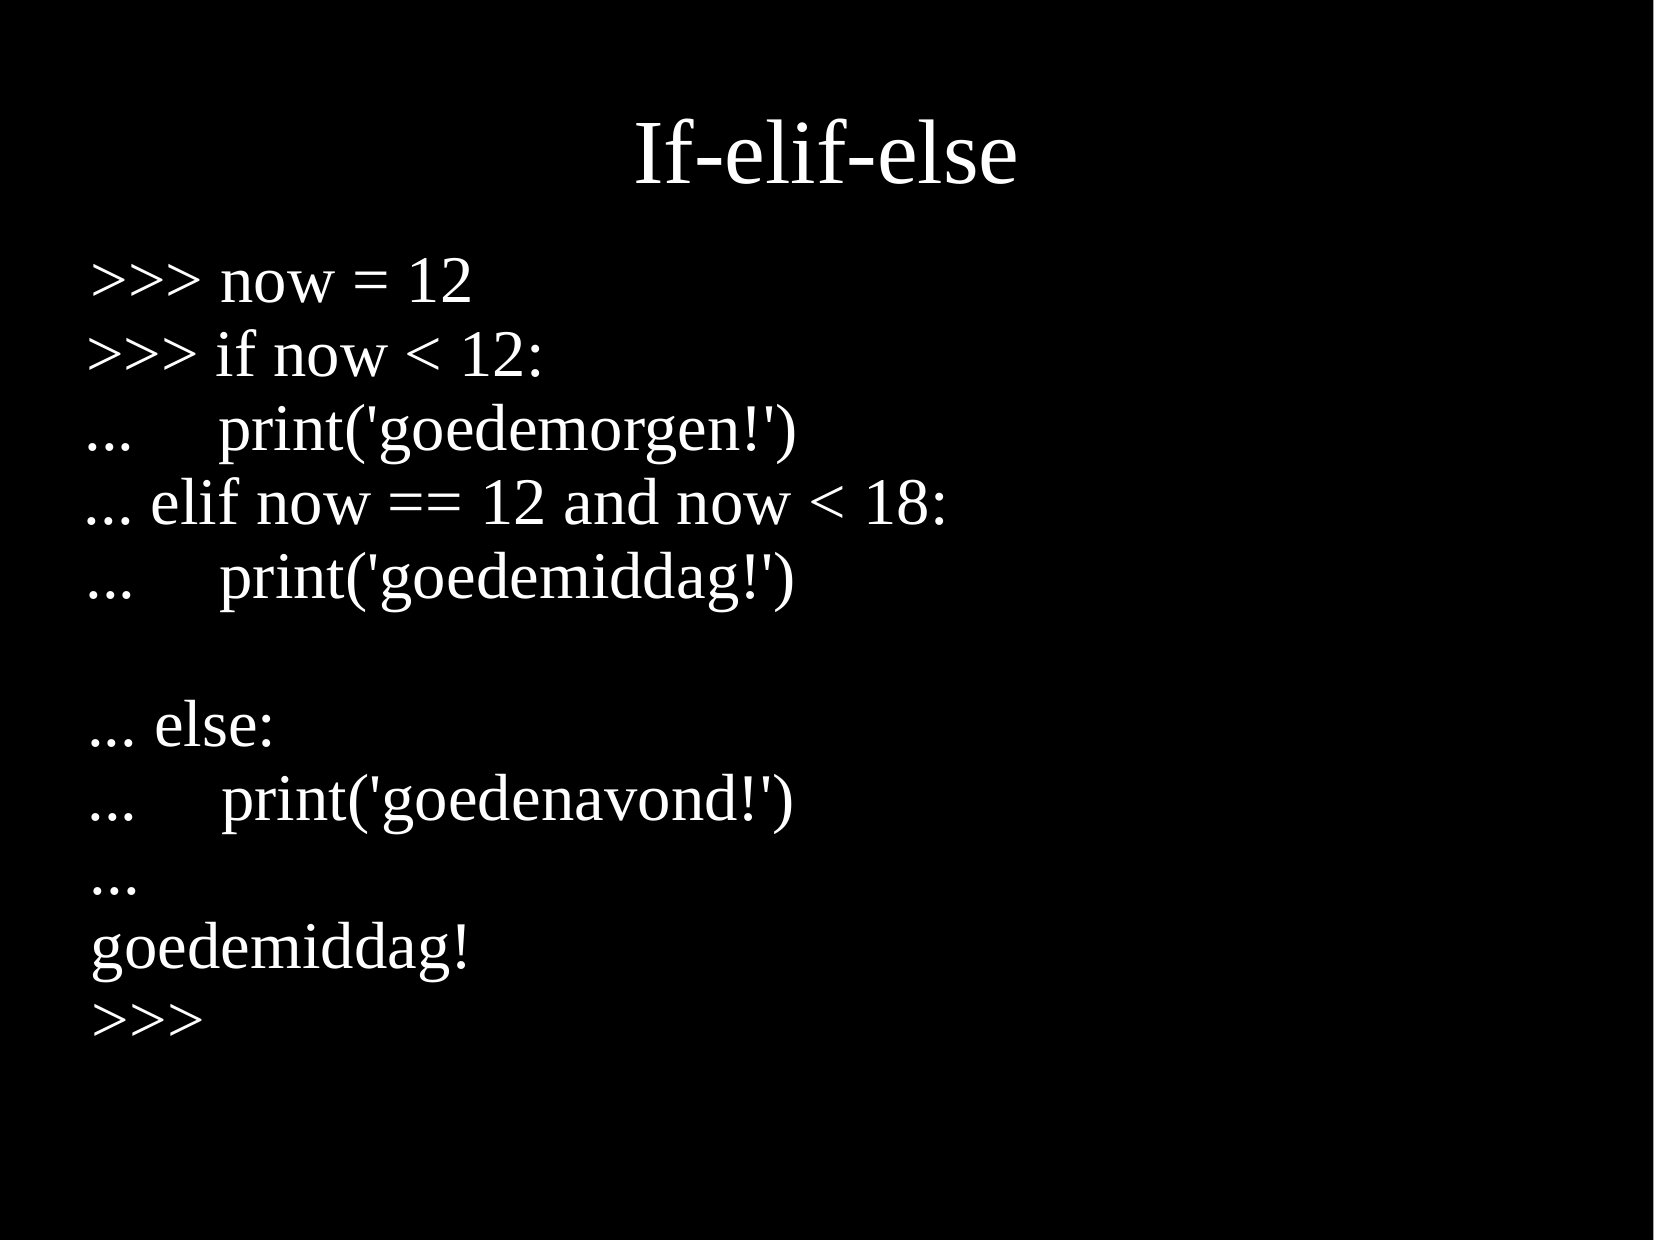

# If-elif-else
>>> now = 12
>>> if now < 12:
... print('goedemorgen!')
... elif now == 12 and now < 18:
... print('goedemiddag!')
... else:
... print('goedenavond!')
...
goedemiddag!
>>>